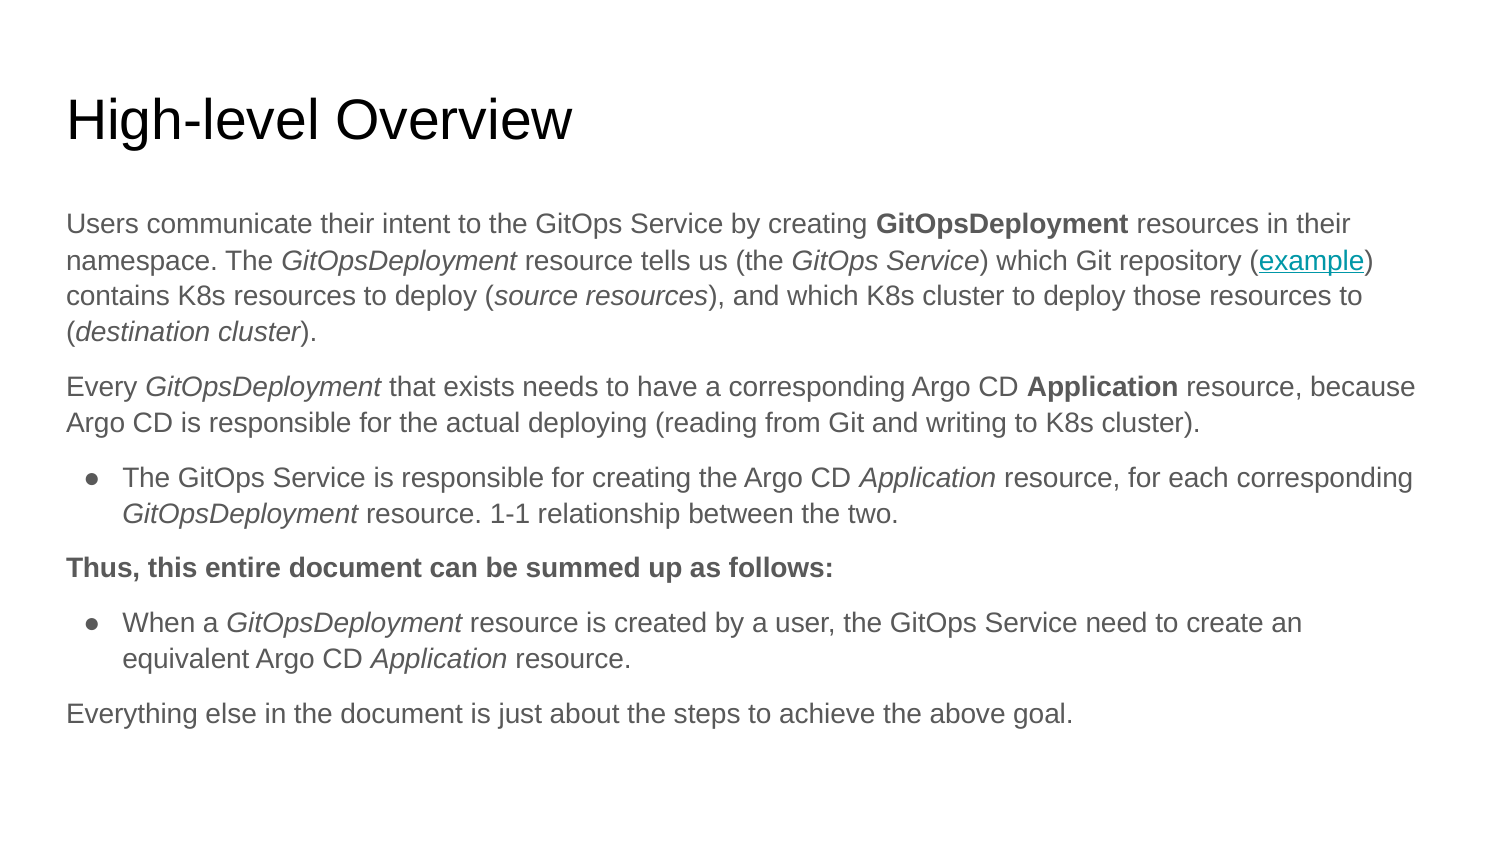

# High-level Overview
Users communicate their intent to the GitOps Service by creating GitOpsDeployment resources in their namespace. The GitOpsDeployment resource tells us (the GitOps Service) which Git repository (example) contains K8s resources to deploy (source resources), and which K8s cluster to deploy those resources to (destination cluster).
Every GitOpsDeployment that exists needs to have a corresponding Argo CD Application resource, because Argo CD is responsible for the actual deploying (reading from Git and writing to K8s cluster).
The GitOps Service is responsible for creating the Argo CD Application resource, for each corresponding GitOpsDeployment resource. 1-1 relationship between the two.
Thus, this entire document can be summed up as follows:
When a GitOpsDeployment resource is created by a user, the GitOps Service need to create an equivalent Argo CD Application resource.
Everything else in the document is just about the steps to achieve the above goal.